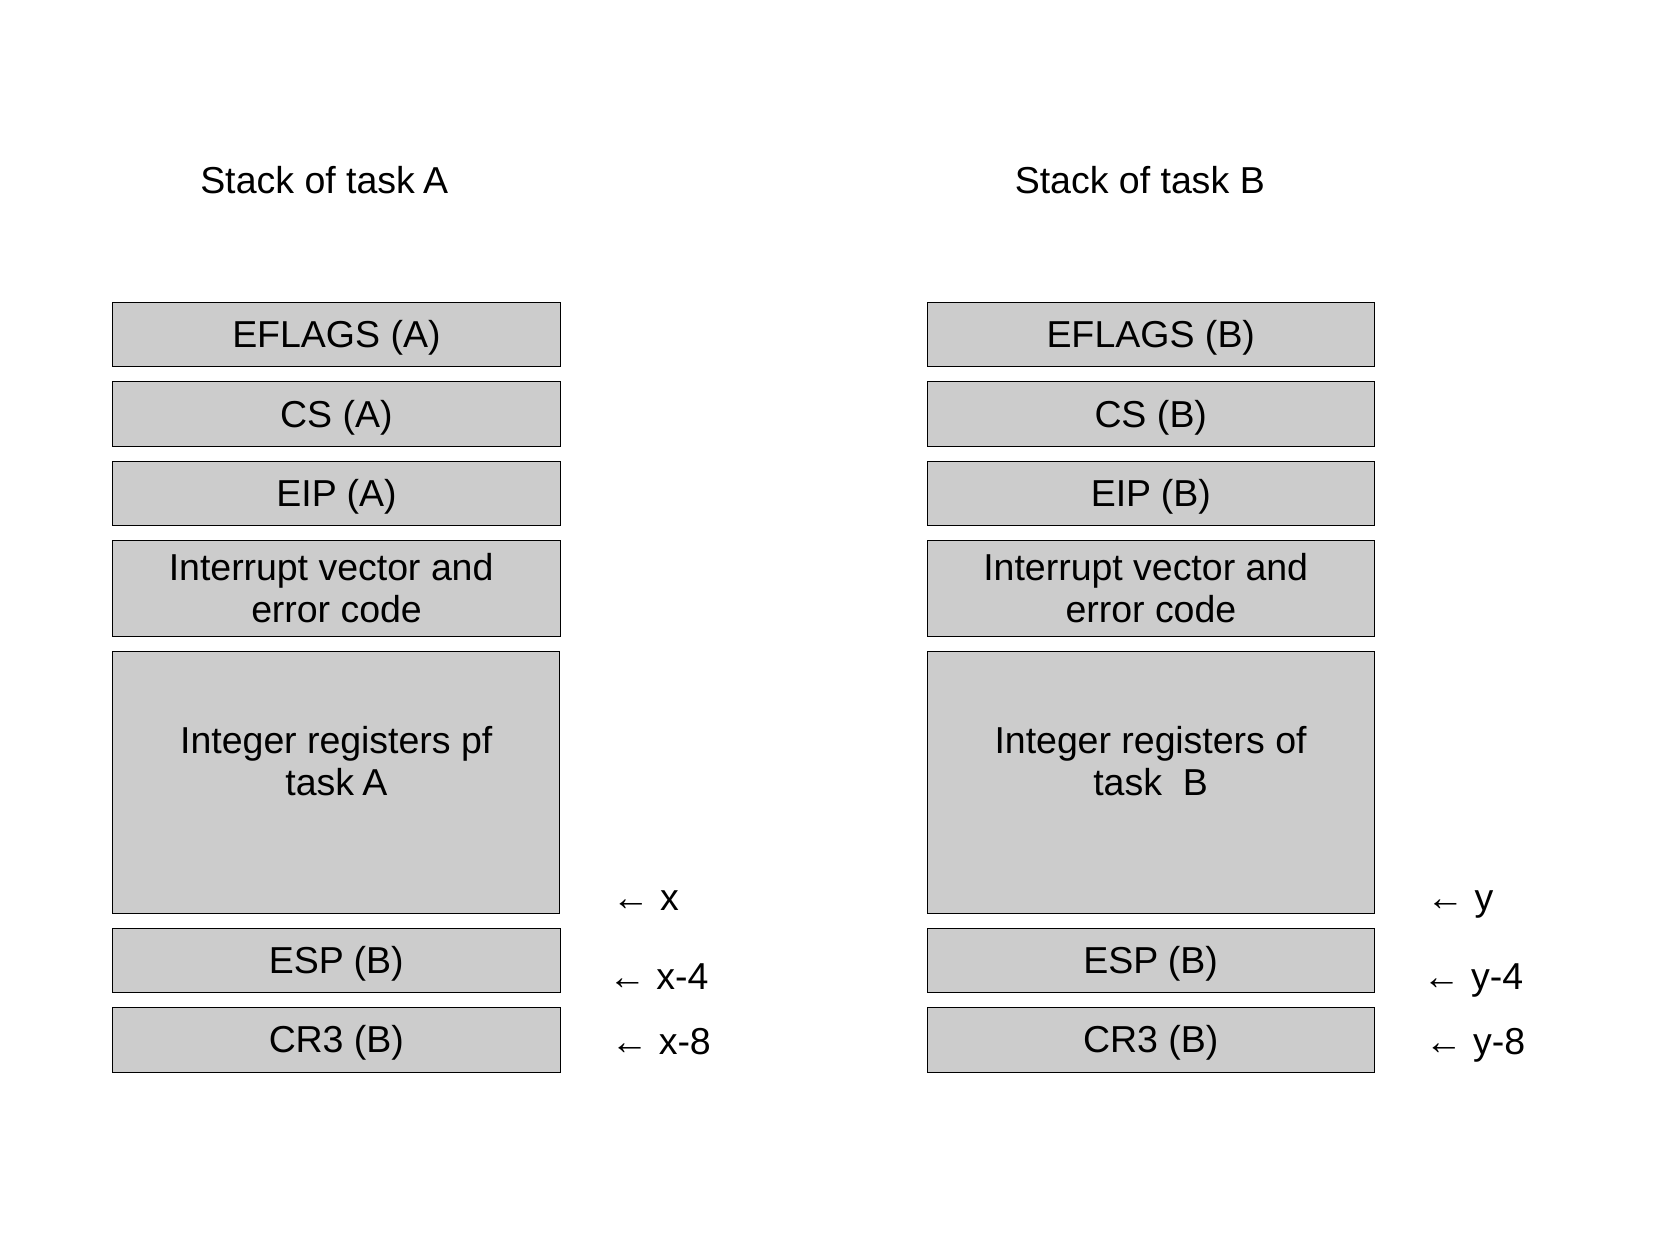

Stack of task A
Stack of task B
EFLAGS (A)
EFLAGS (B)
CS (A)
CS (B)
EIP (A)
EIP (B)
Interrupt vector and
error code
Interrupt vector and
error code
Integer registers pf
task A
Integer registers of
task B
← x
← y
ESP (B)
ESP (B)
← x-4
← y-4
CR3 (B)
CR3 (B)
← x-8
← y-8